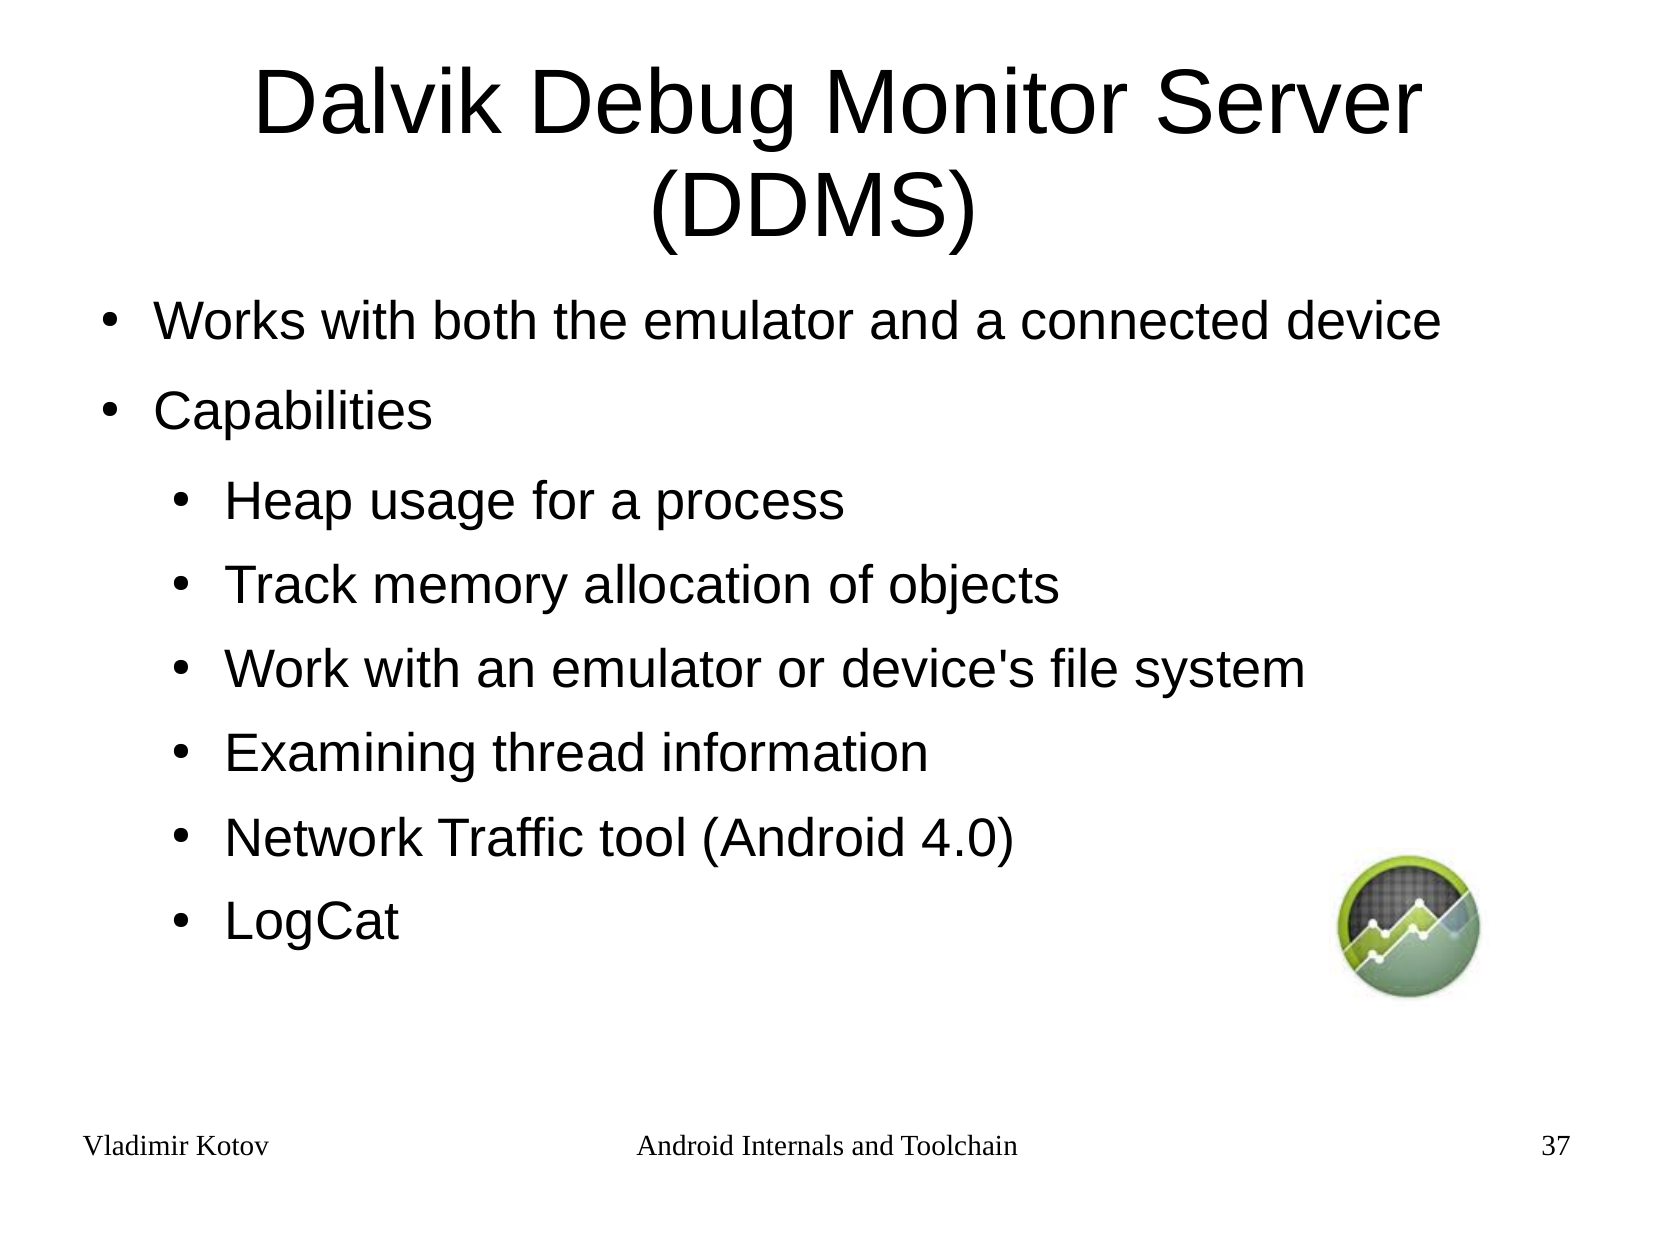

# Dalvik Debug Monitor Server (DDMS)
Works with both the emulator and a connected device
Capabilities
Heap usage for a process
Track memory allocation of objects
Work with an emulator or device's file system
Examining thread information
Network Traffic tool (Android 4.0)
LogCat
Vladimir Kotov
Android Internals and Toolchain
37